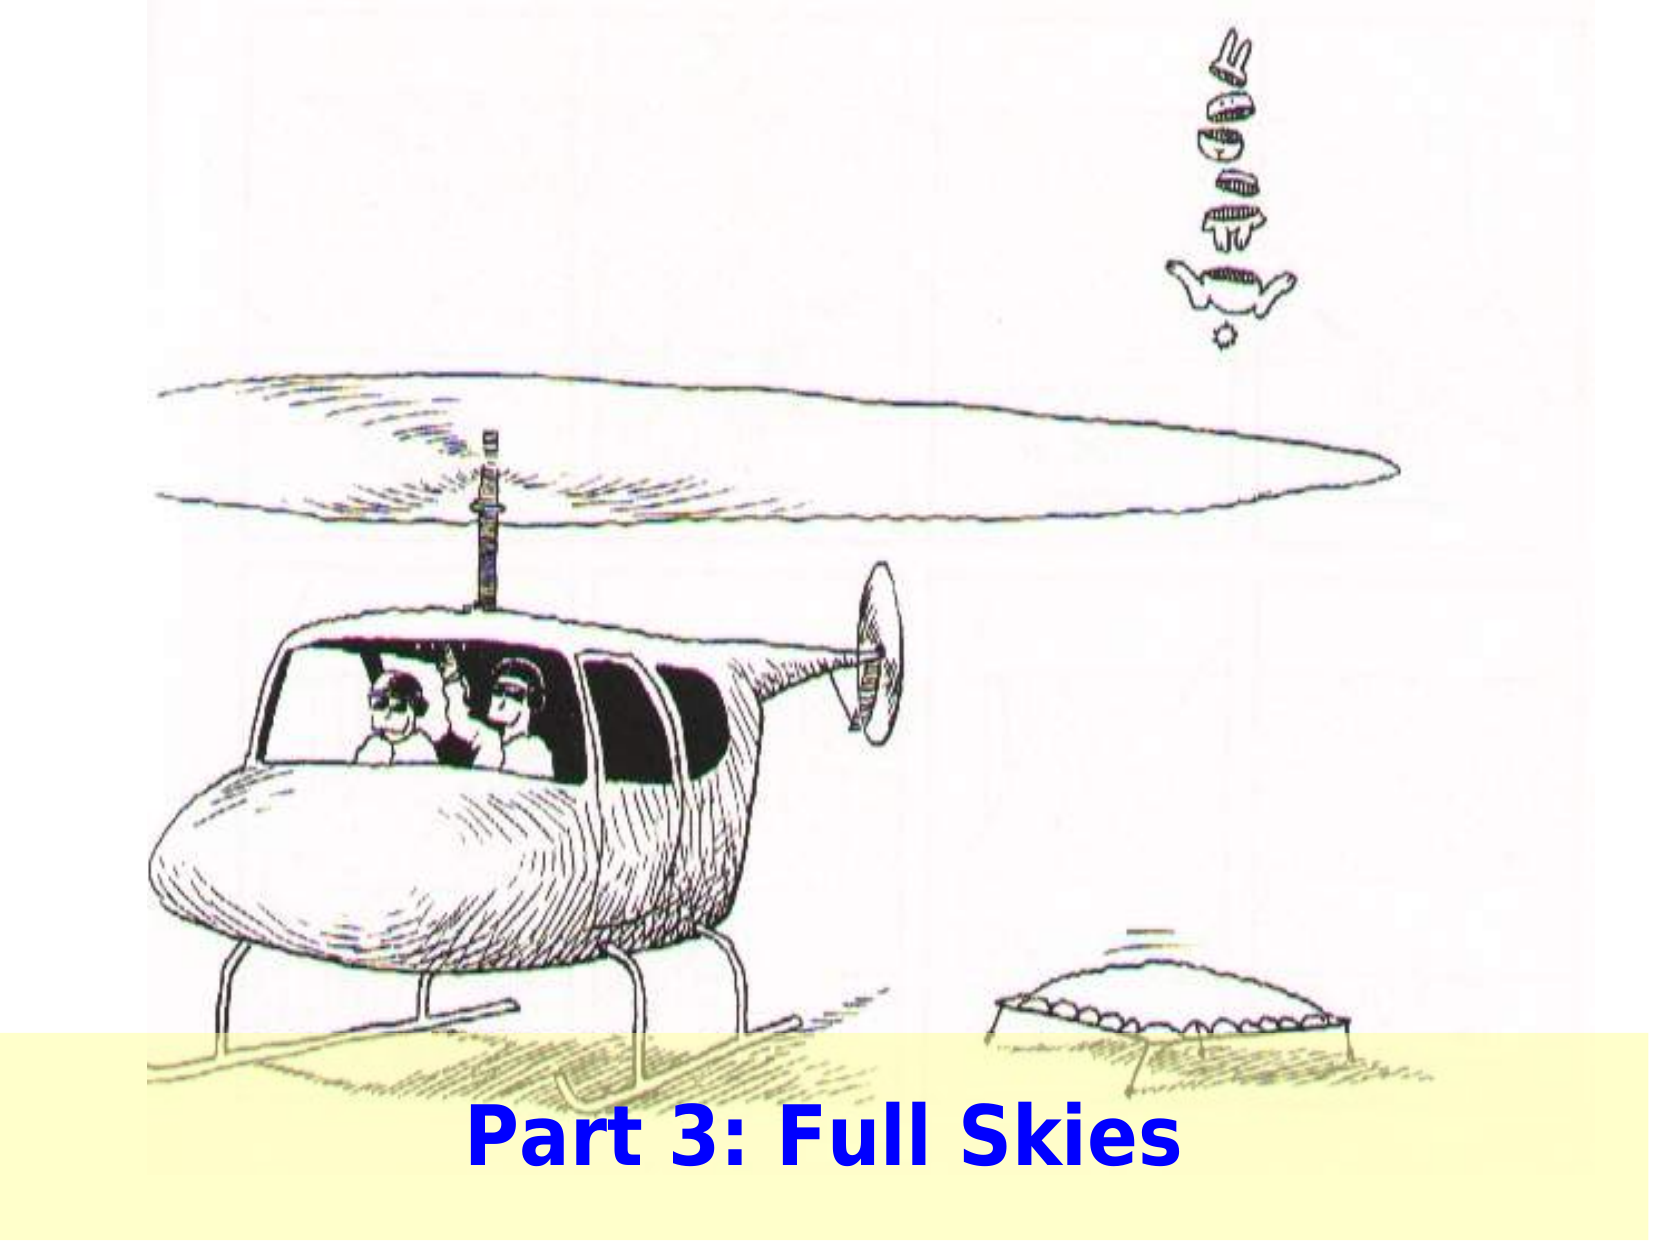

# Part 3: Full Skies
O. Smirnov - RIME - 3GC3, Port Alfred
35